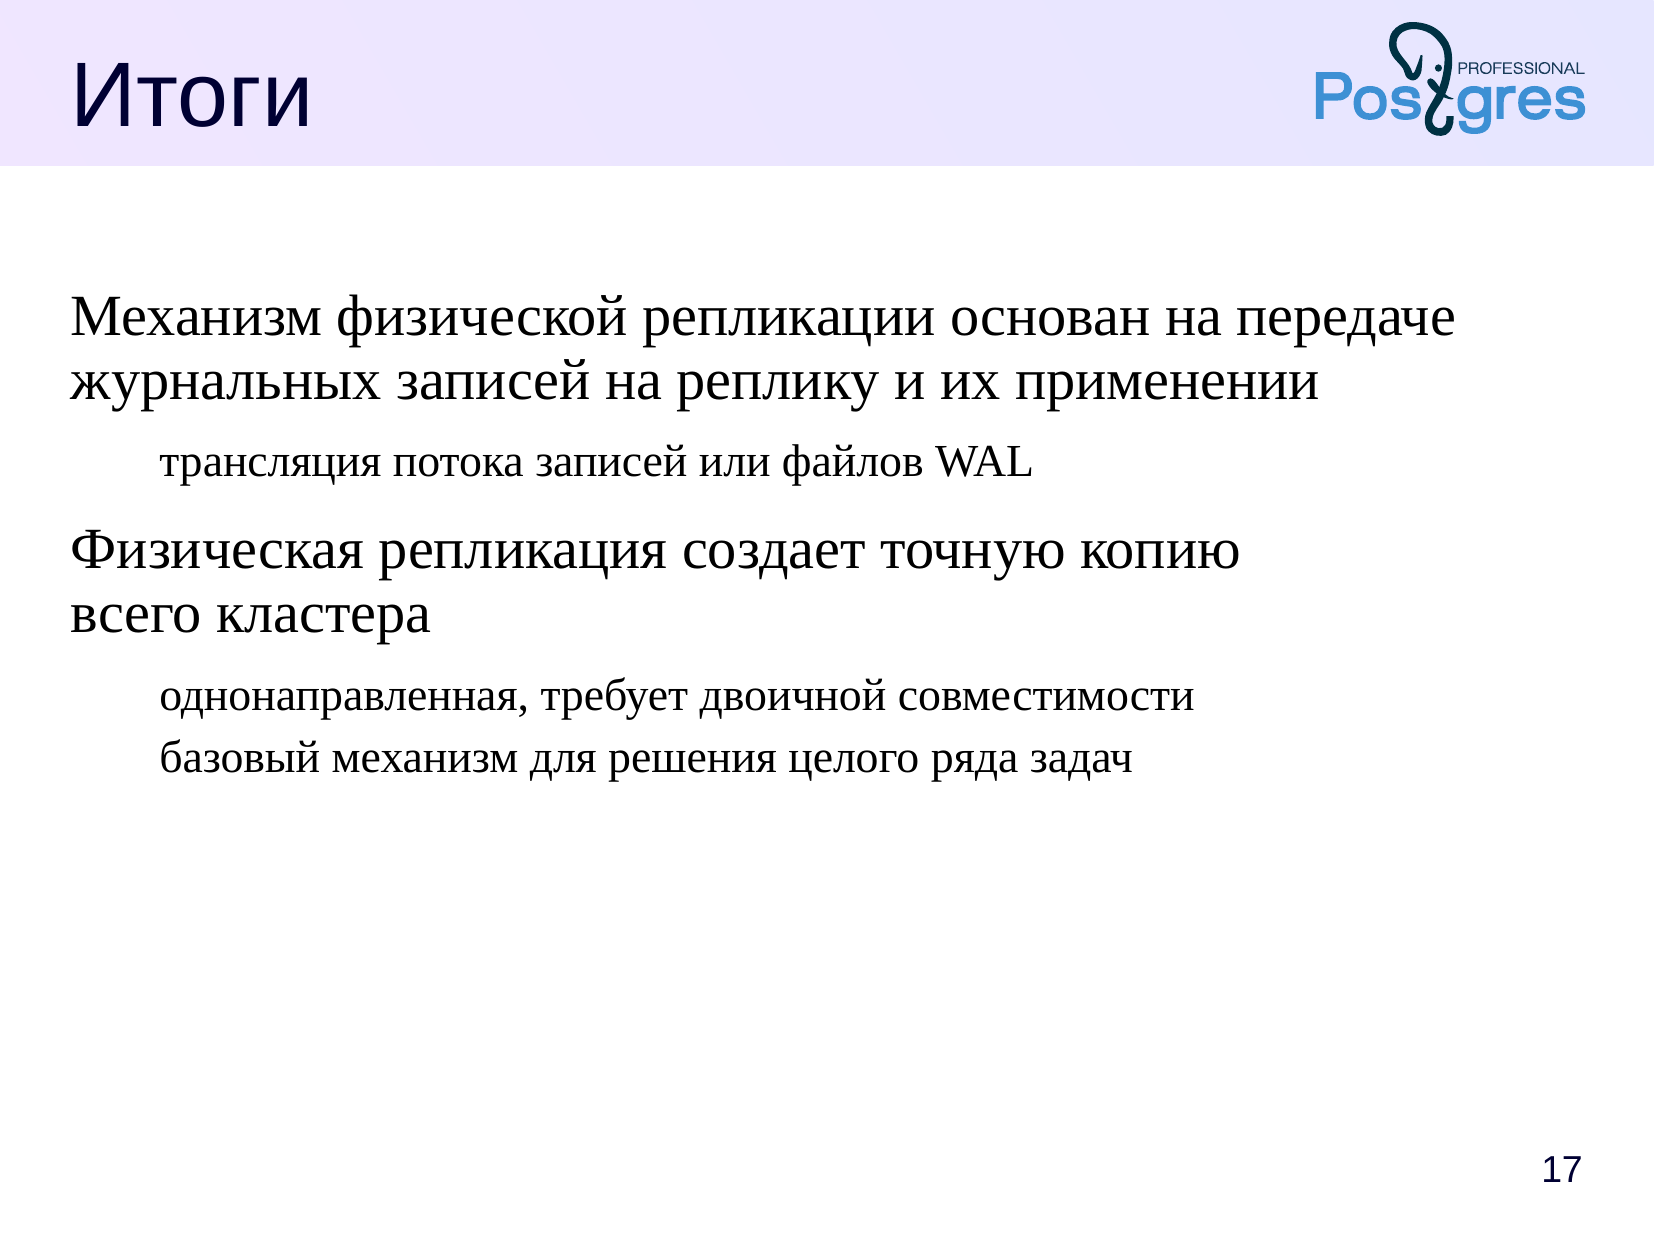

# Итоги
Механизм физической репликации основан на передаче
журнальных записей на реплику и их применении
трансляция потока записей или файлов WAL
Физическая репликация создает точную копию
всего кластера
однонаправленная, требует двоичной совместимости
базовый механизм для решения целого ряда задач